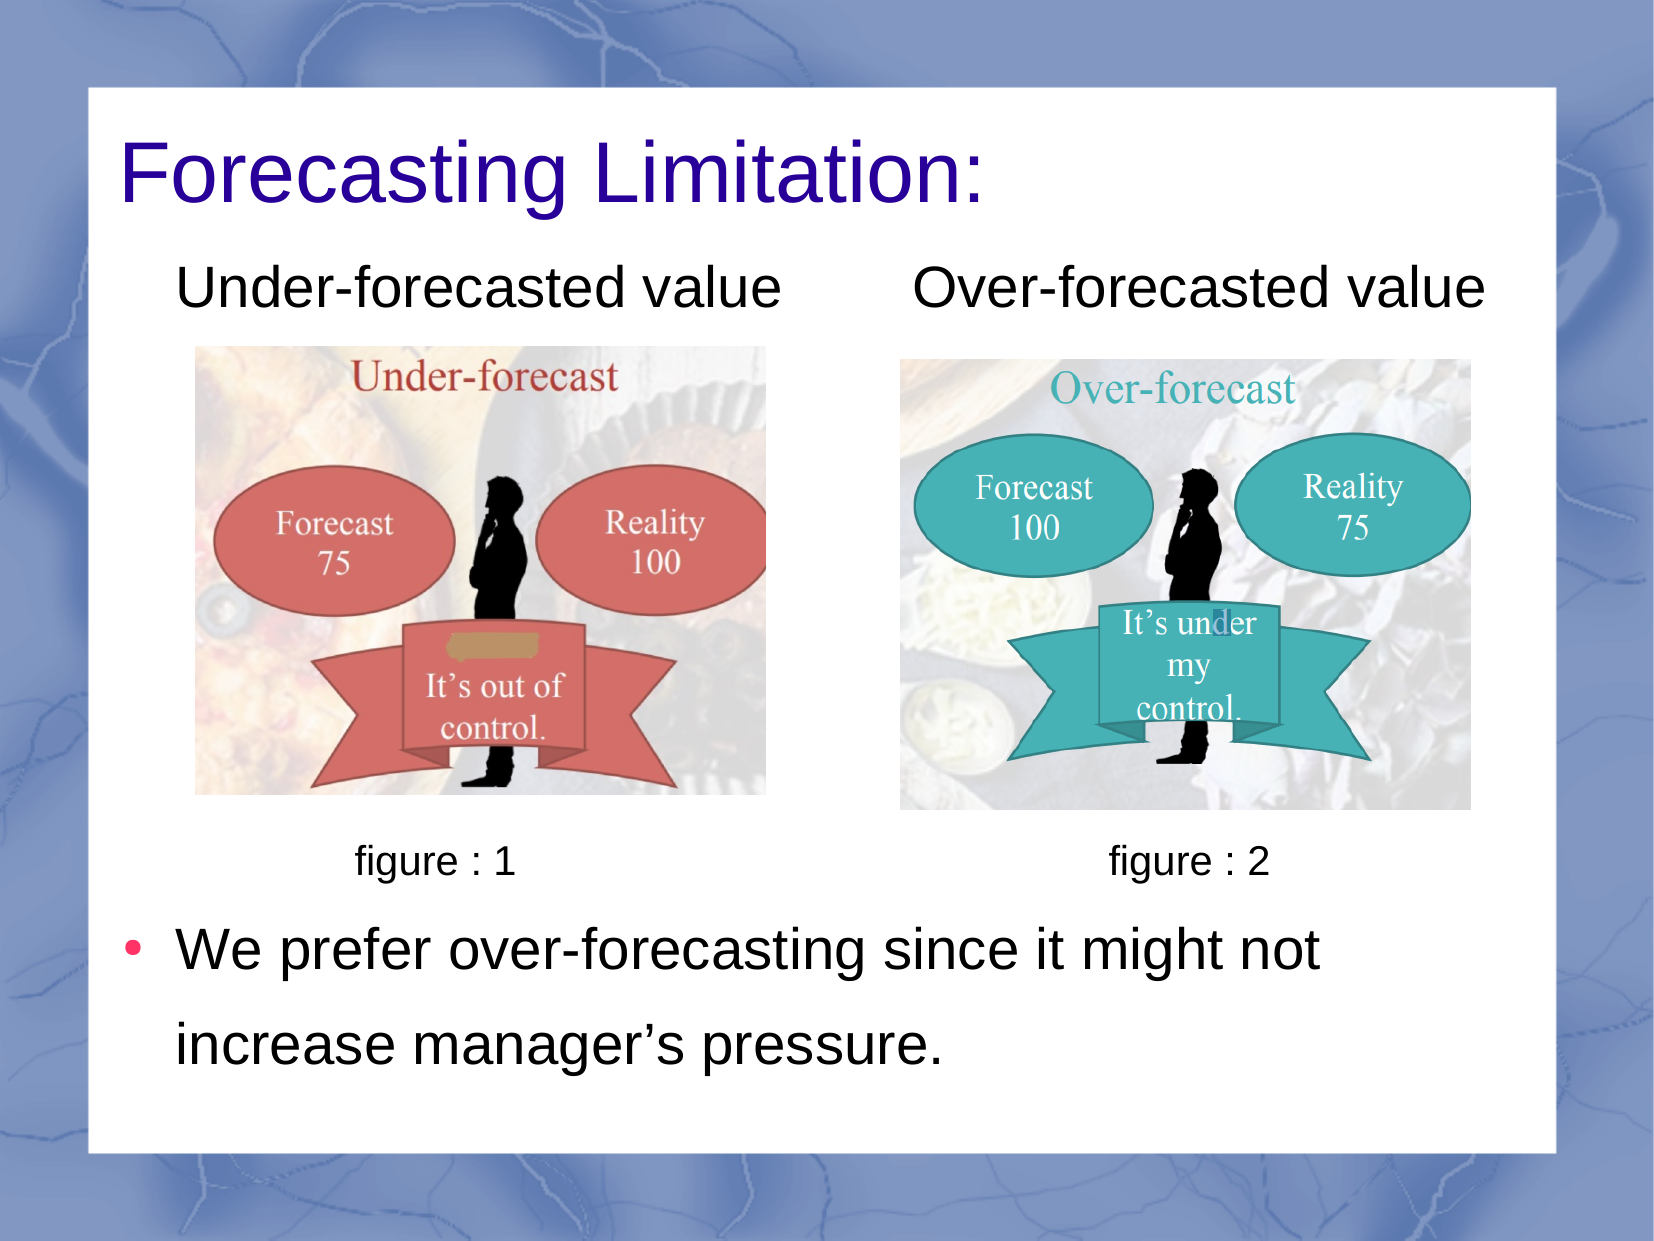

# Forecasting Limitation:
Under-forecasted value Over-forecasted value
 figure : 1 figure : 2
We prefer over-forecasting since it might not
increase manager’s pressure.